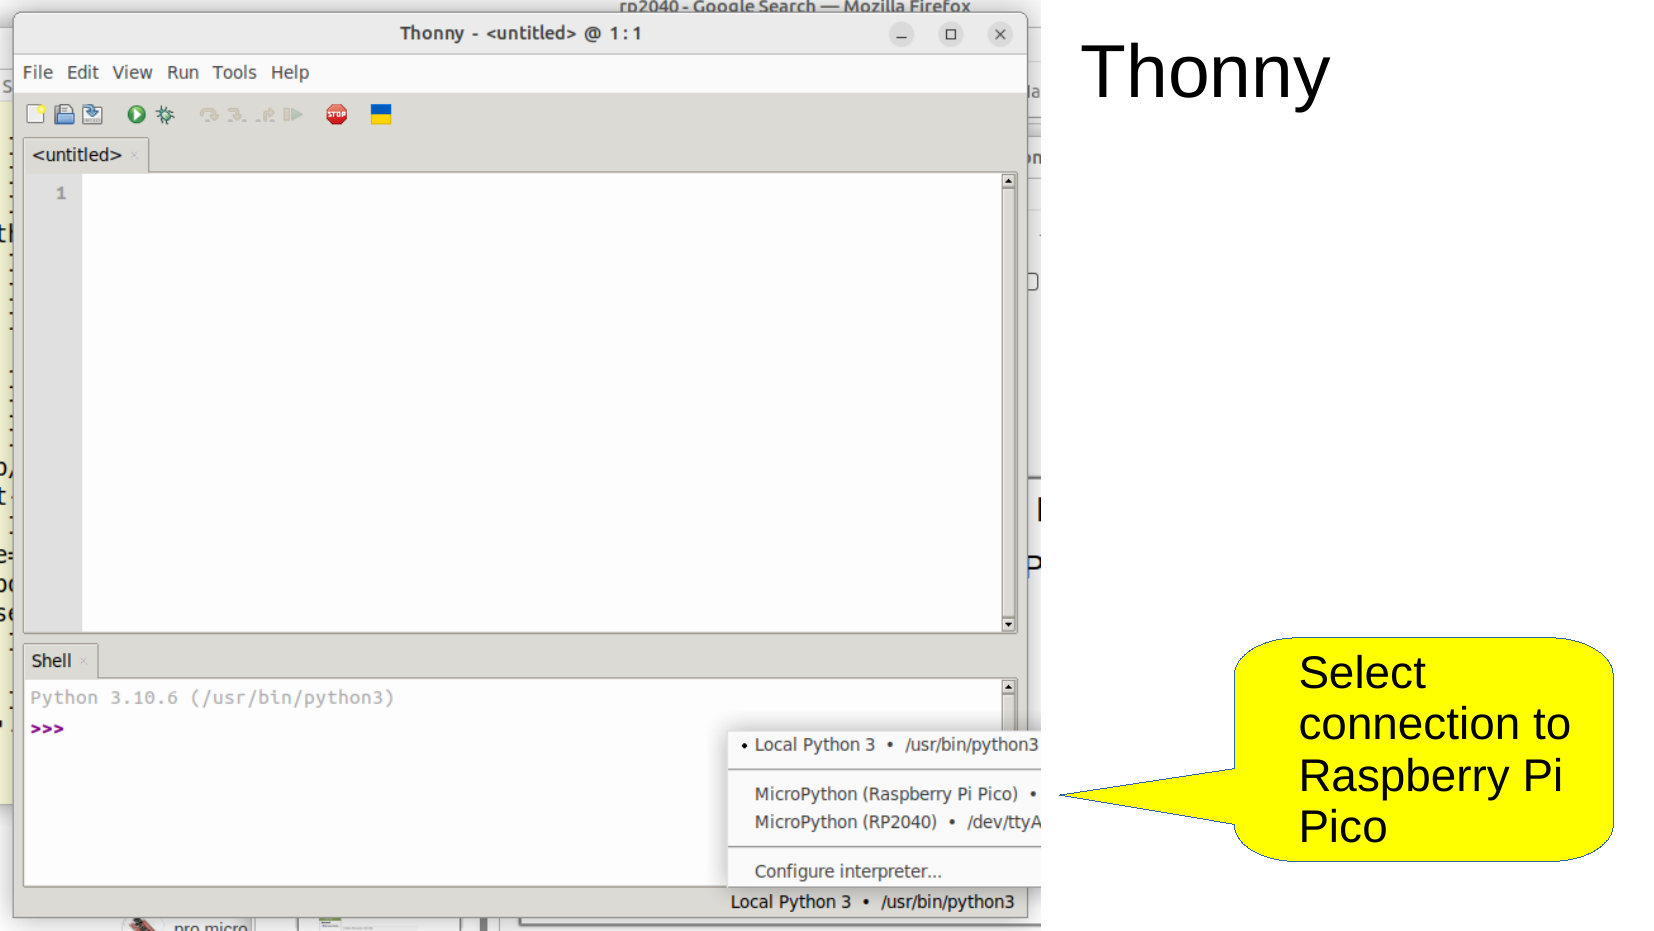

# Thonny
Select connection to Raspberry Pi Pico